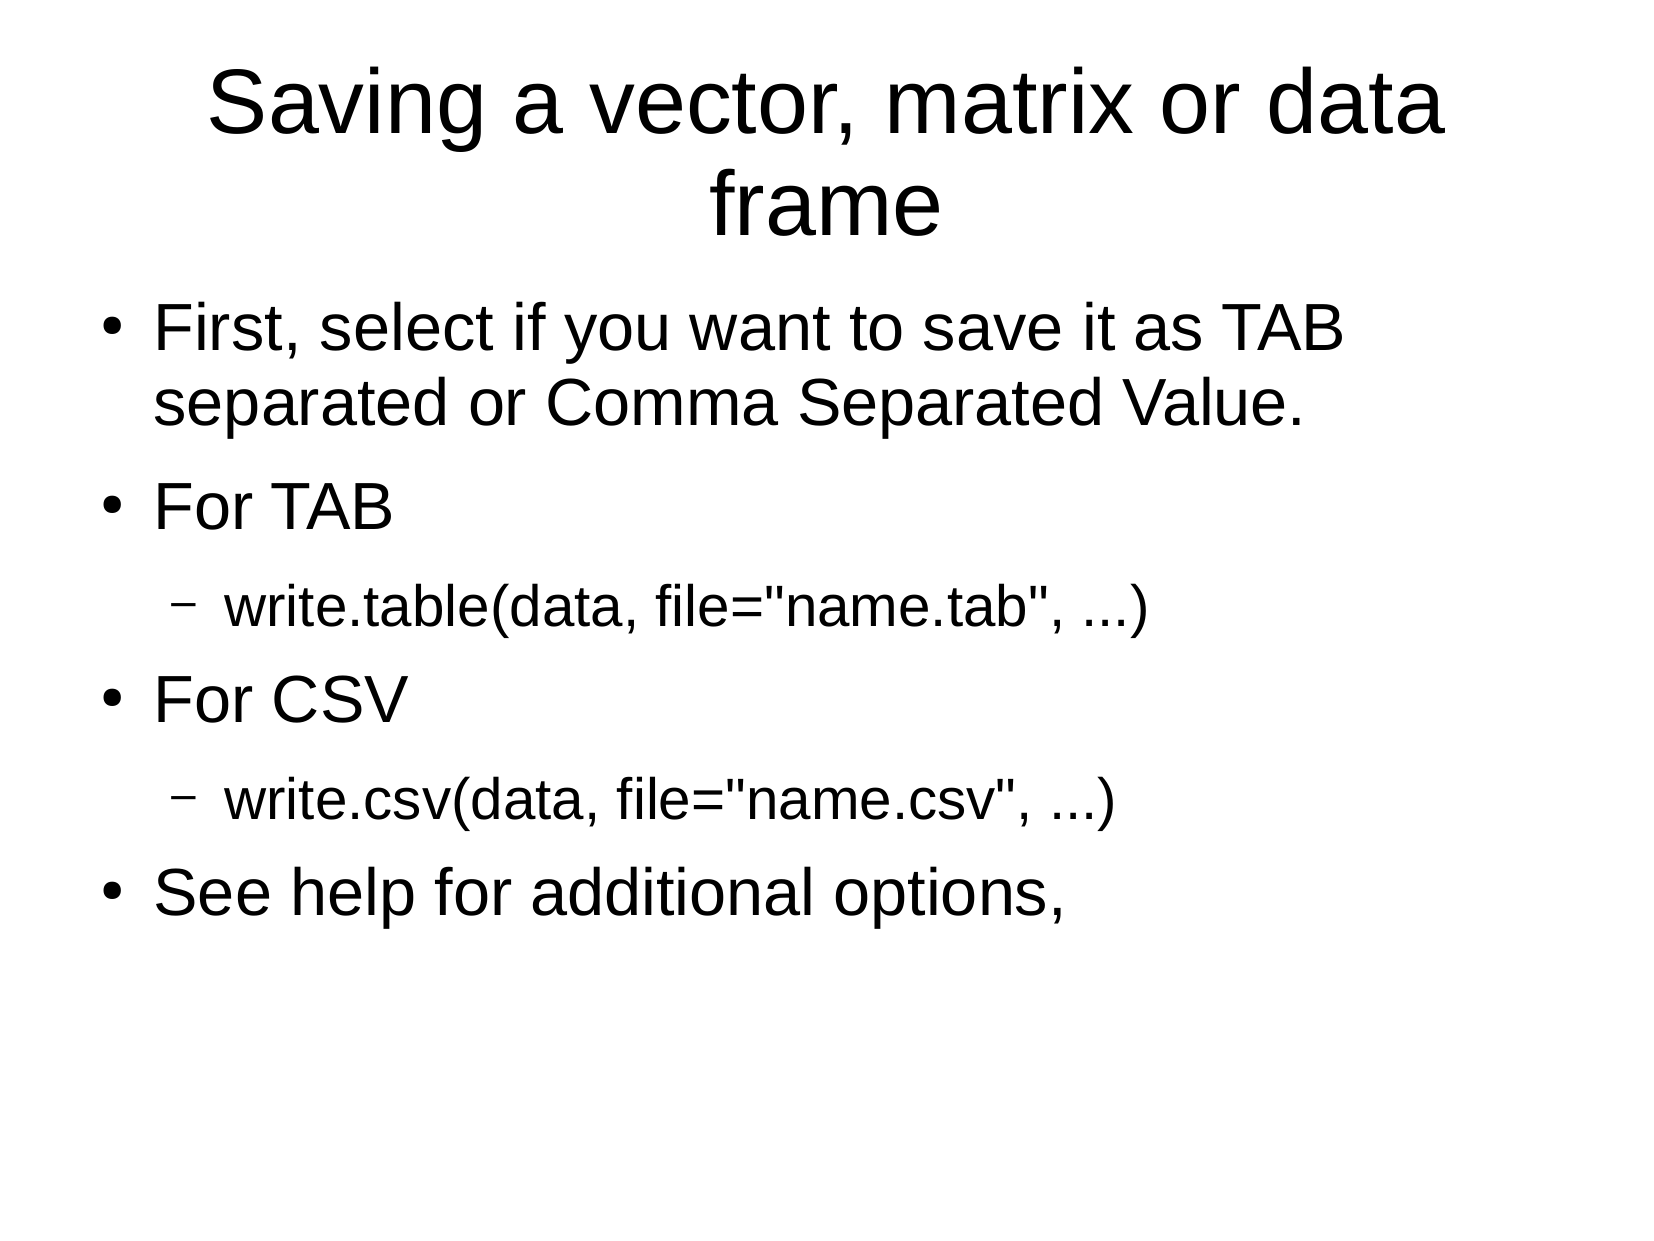

# Saving a vector, matrix or data frame
First, select if you want to save it as TAB separated or Comma Separated Value.
For TAB
write.table(data, file="name.tab", ...)
For CSV
write.csv(data, file="name.csv", ...)
See help for additional options,